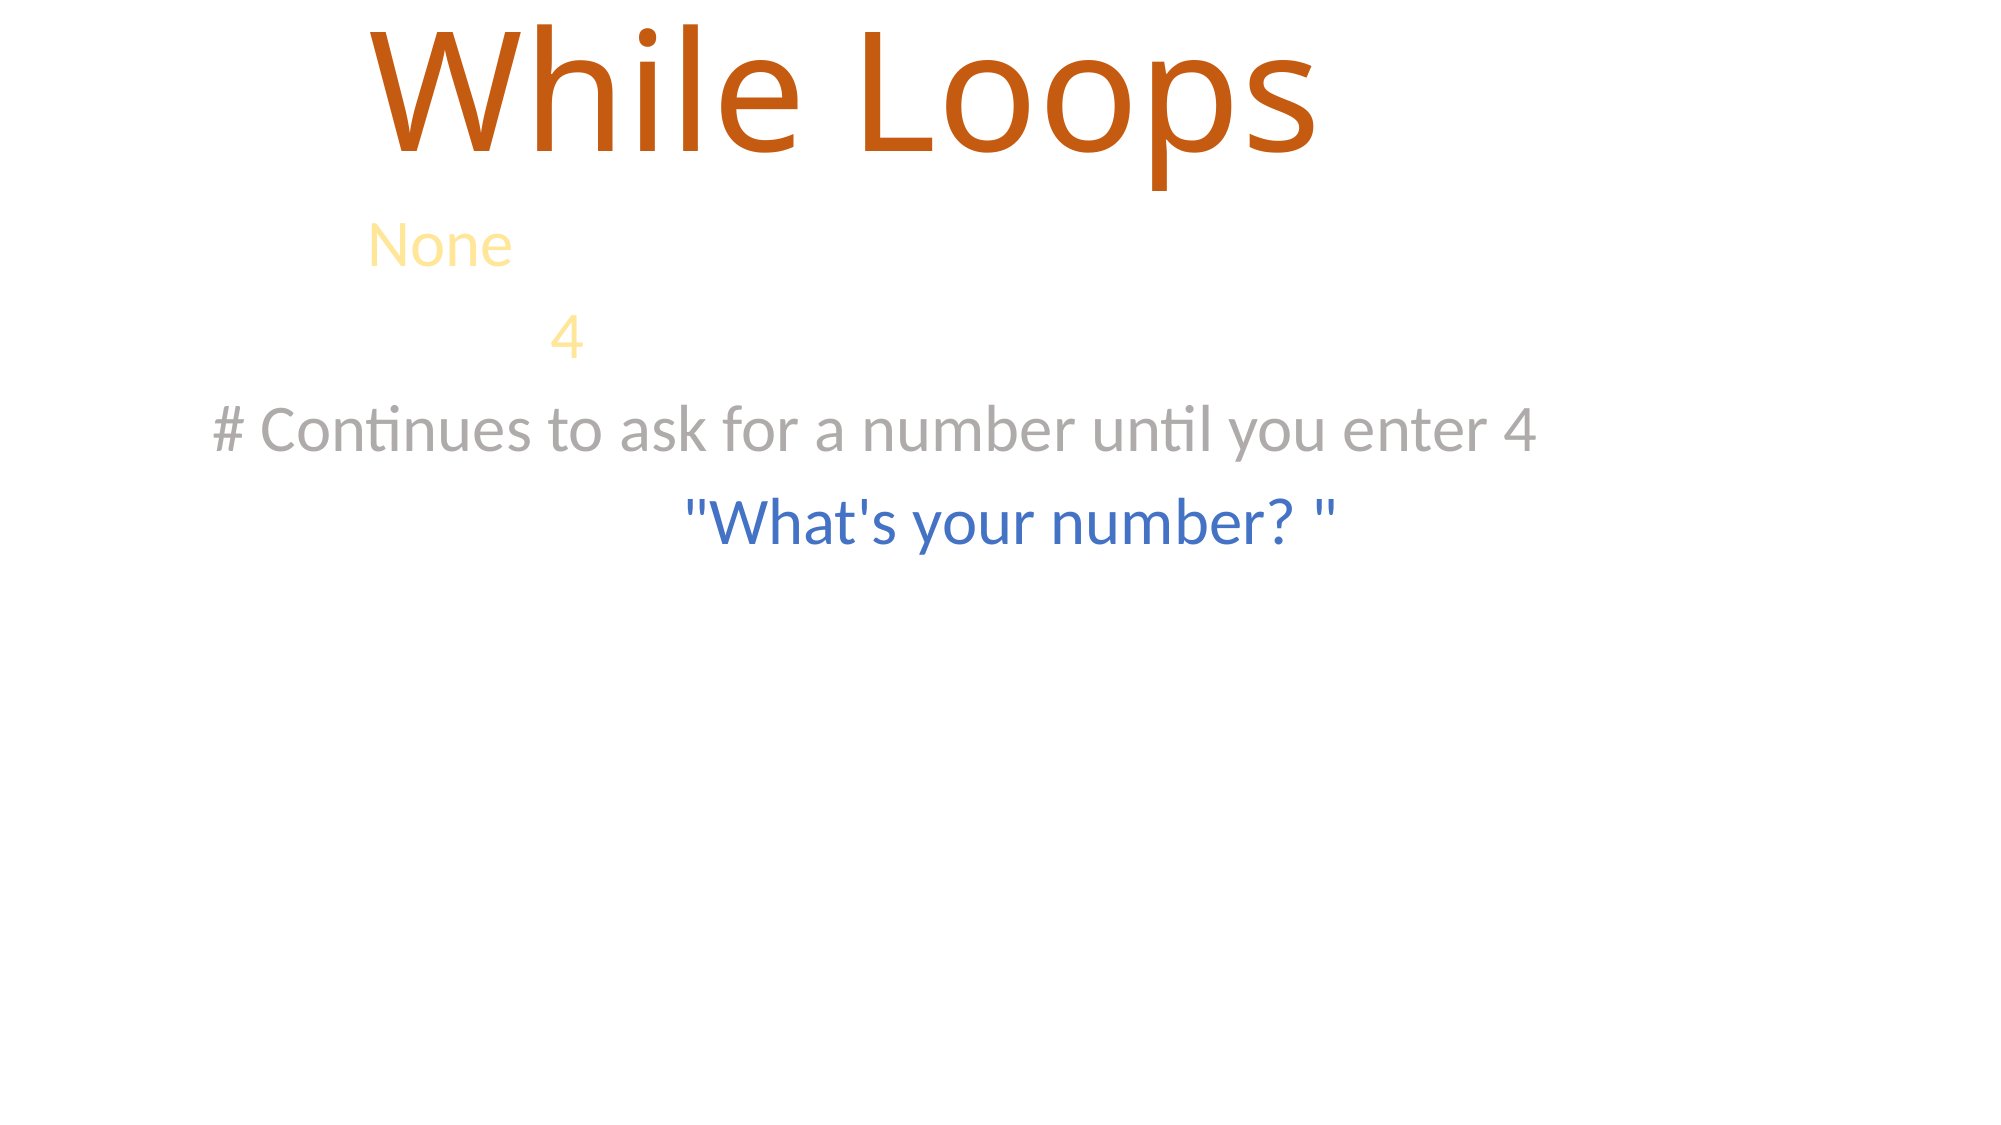

# While Loops
guess = None
while guess != 4:
 # Continues to ask for a number until you enter 4
 guess = int(input("What's your number? "))